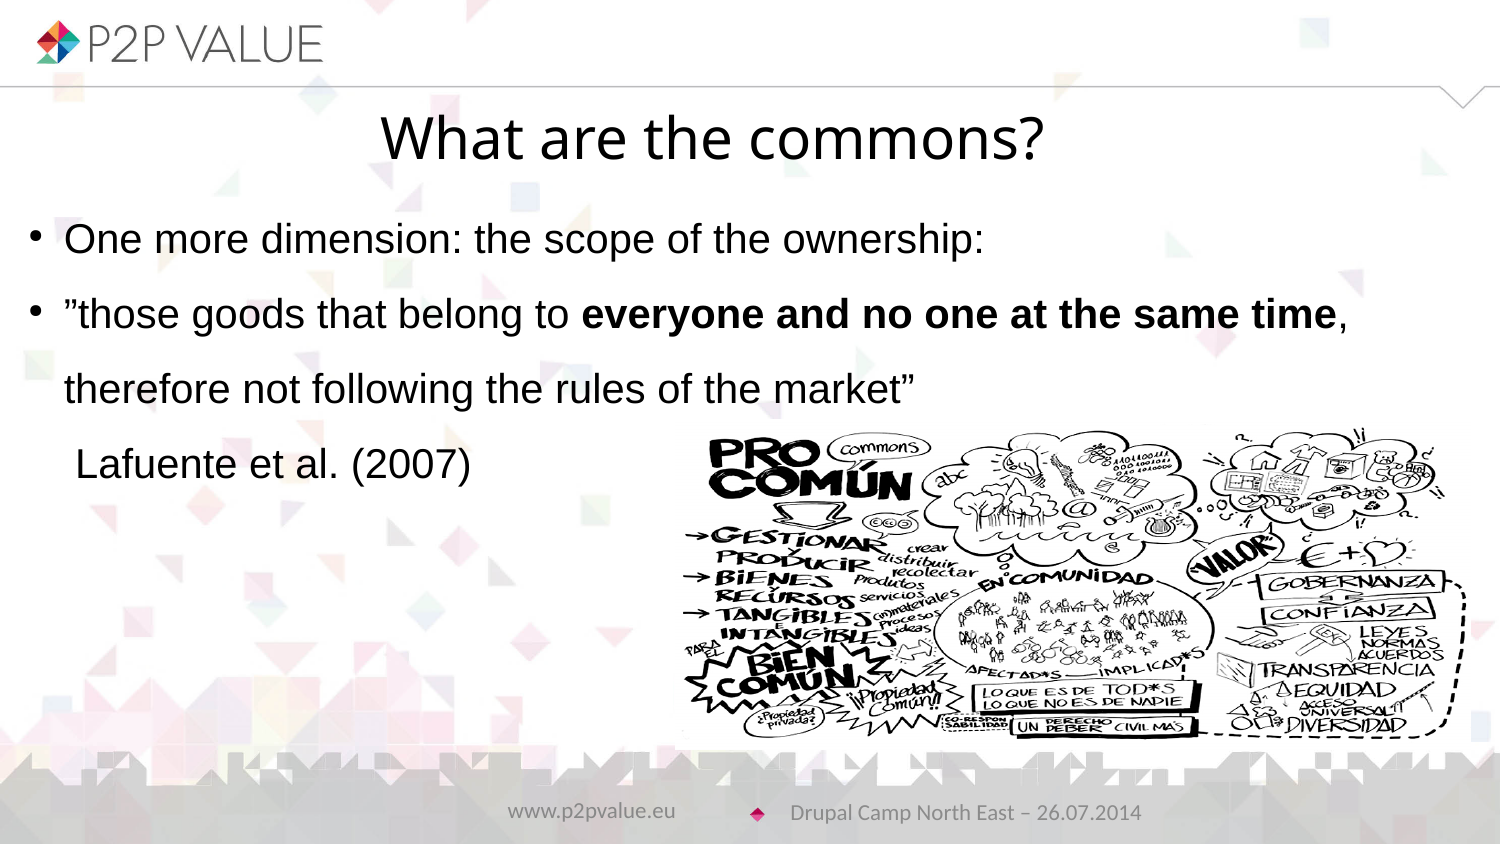

# What are the commons?
One more dimension: the scope of the ownership:
”those goods that belong to everyone and no one at the same time, therefore not following the rules of the market”
 Lafuente et al. (2007)
Drupal Camp North East – 26.07.2014
www.p2pvalue.eu